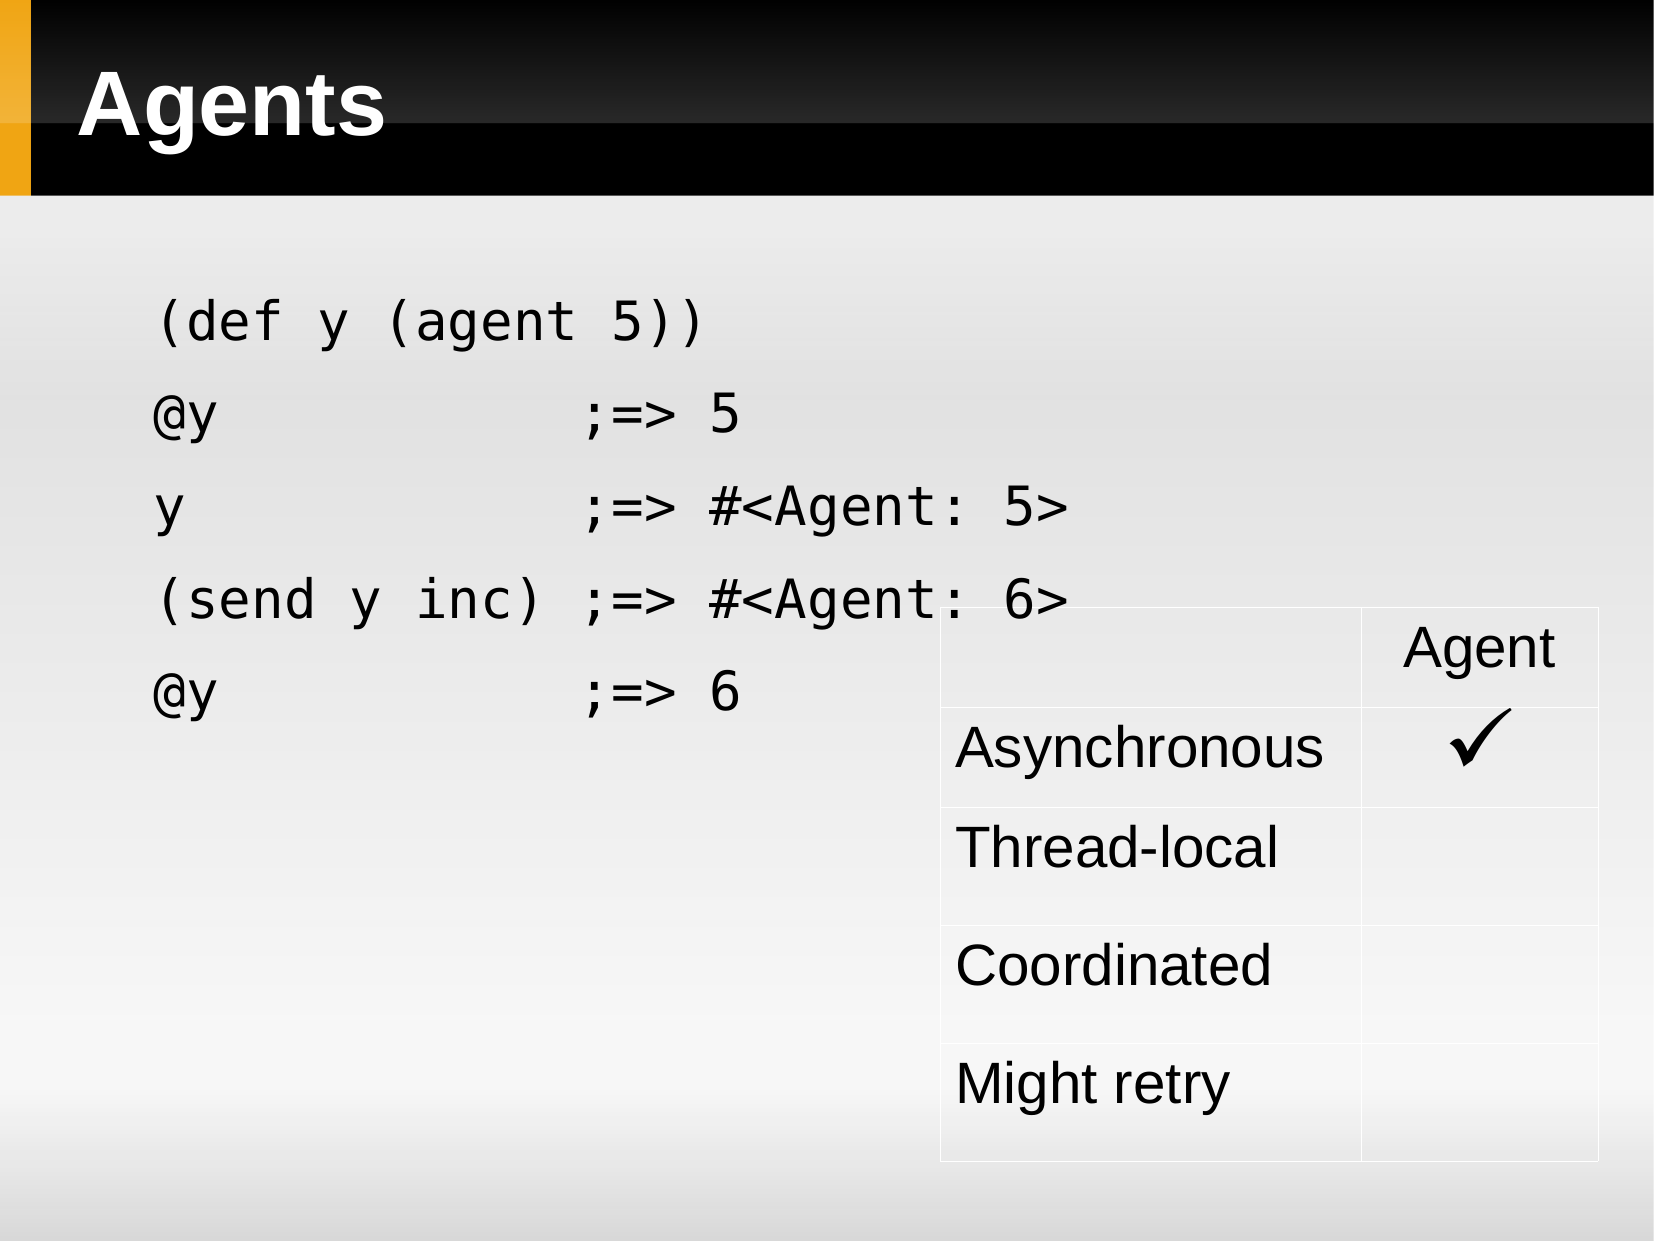

# Agents
(def y (agent 5))
@y ;=> 5
y ;=> #<Agent: 5>
(send y inc) ;=> #<Agent: 6>
@y ;=> 6
| | Agent |
| --- | --- |
| Asynchronous |  |
| Thread-local | |
| Coordinated | |
| Might retry | |